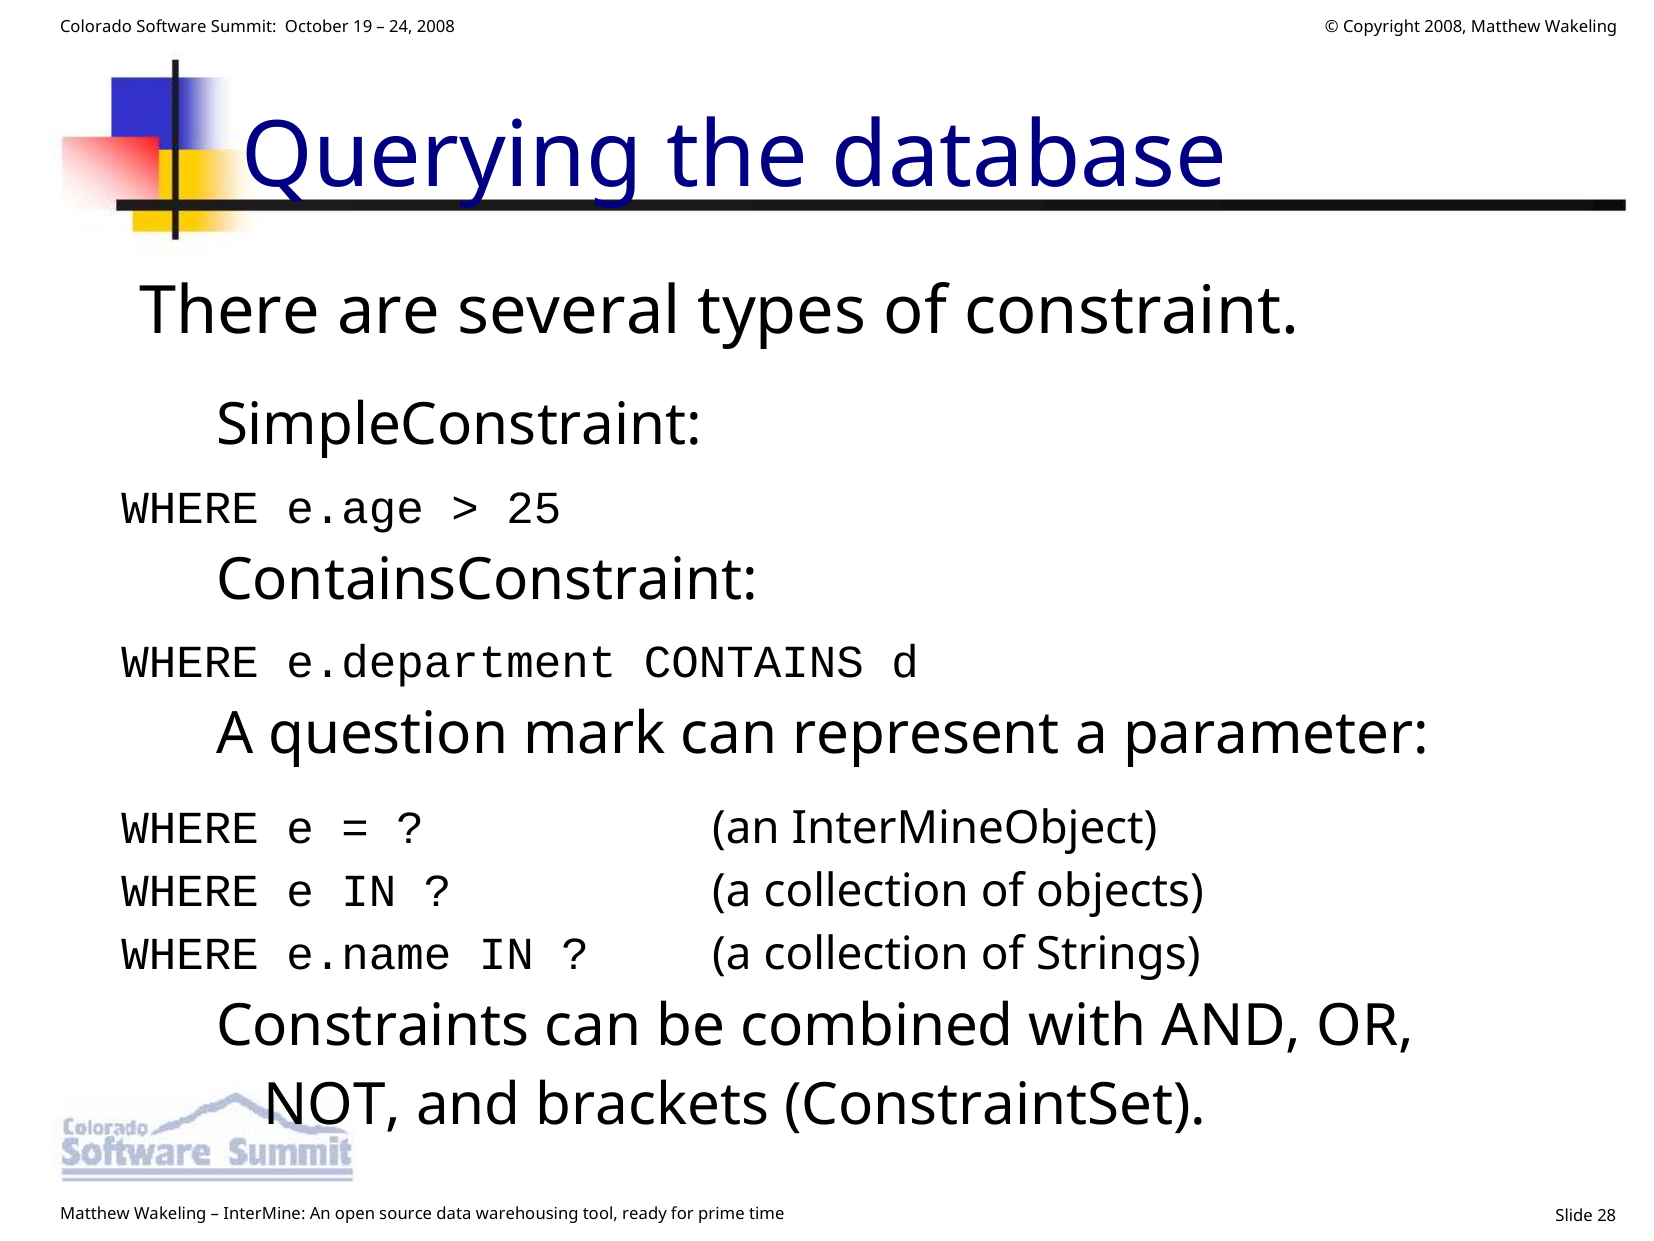

# Querying the database
There are several types of constraint.
SimpleConstraint:
WHERE e.age > 25
ContainsConstraint:
WHERE e.department CONTAINS d
A question mark can represent a parameter:
WHERE e = ? 			(an InterMineObject)
WHERE e IN ? 		(a collection of objects)
WHERE e.name IN ? 	(a collection of Strings)
Constraints can be combined with AND, OR, NOT, and brackets (ConstraintSet).